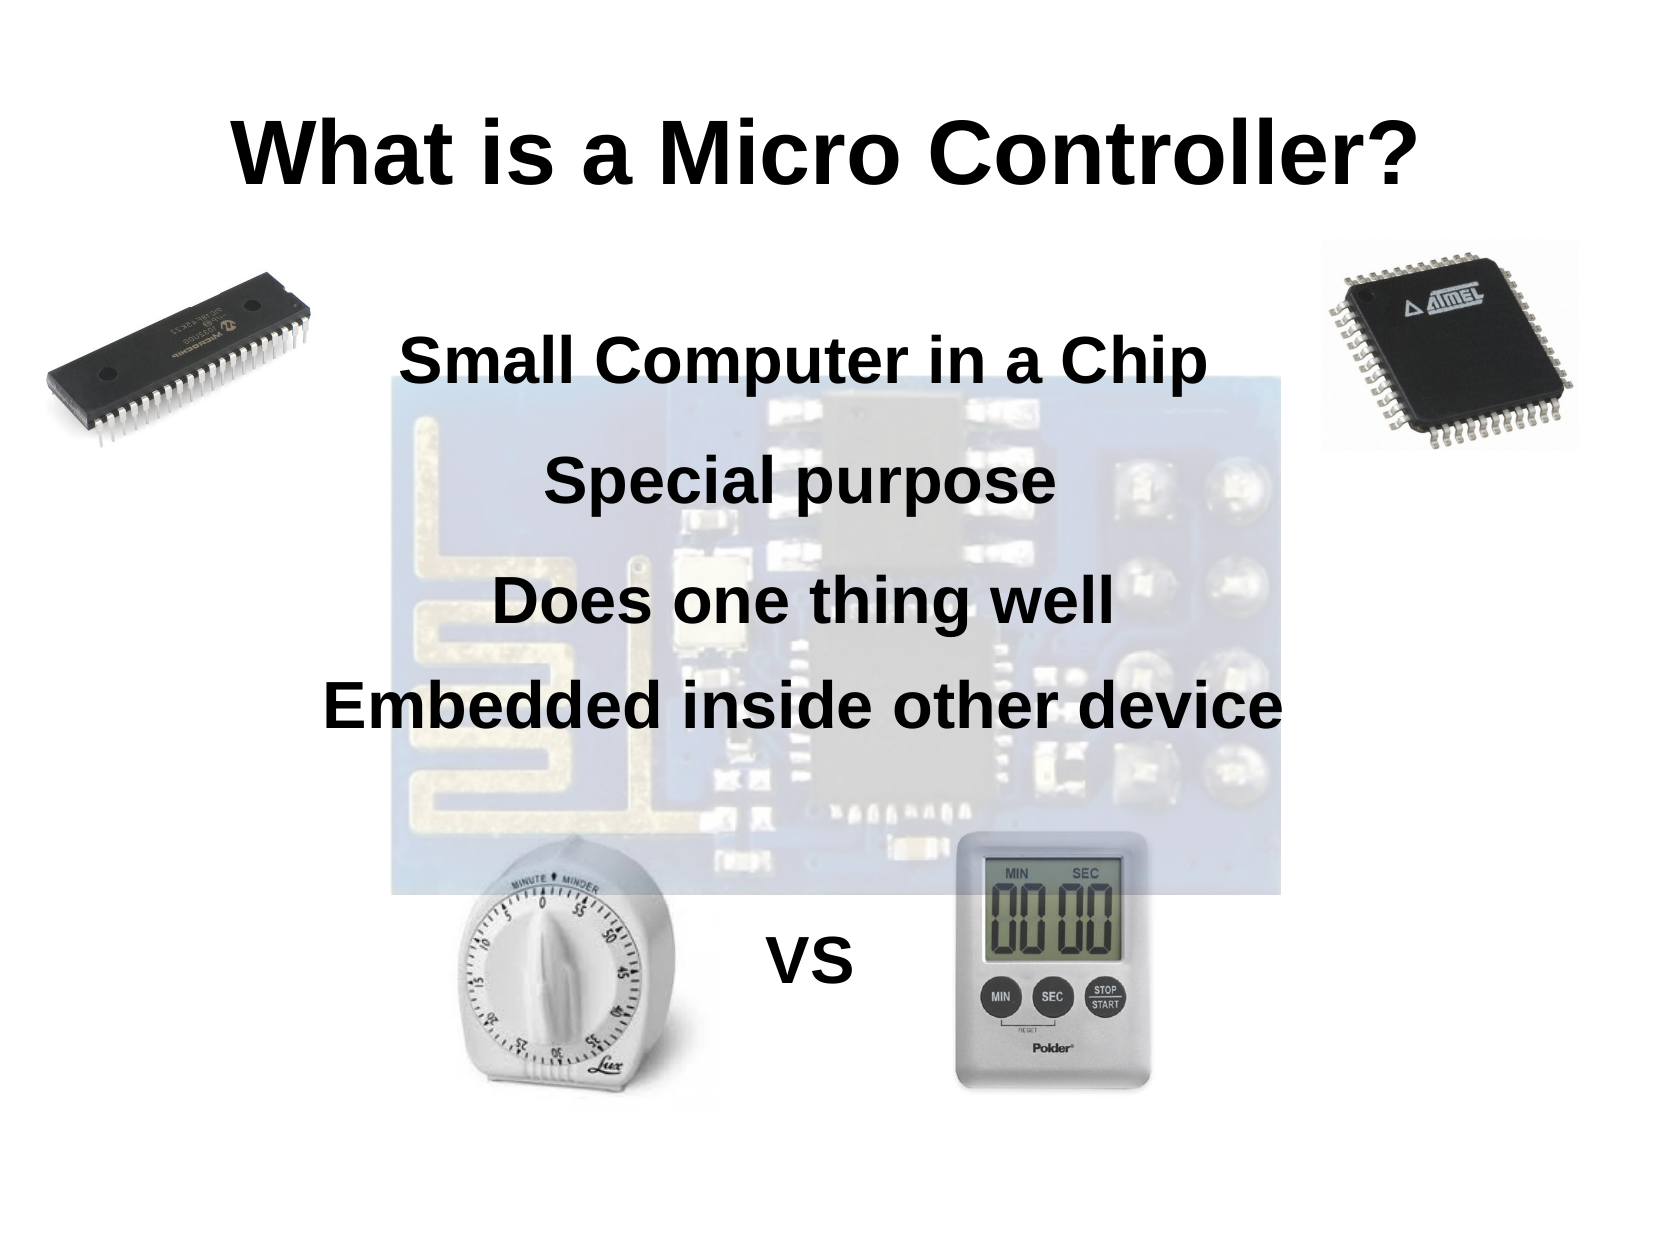

# What is a Micro Controller?
Small Computer in a Chip
Special purpose
Does one thing well
Embedded inside other device
VS